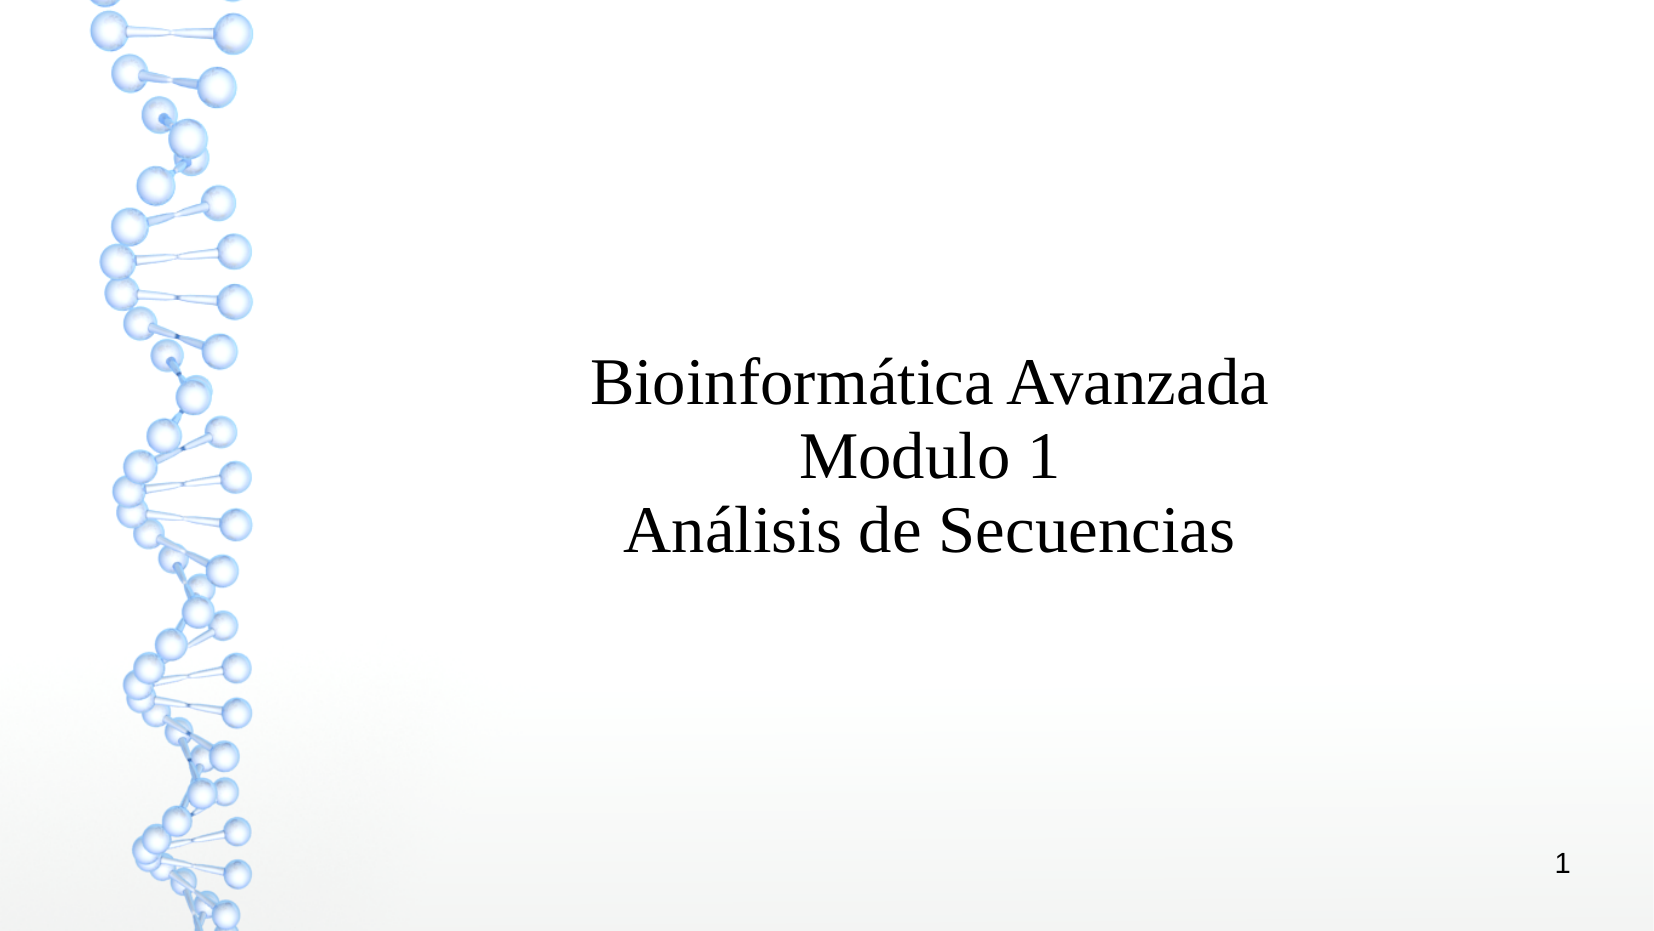

Bioinformática Avanzada
Modulo 1
Análisis de Secuencias
1